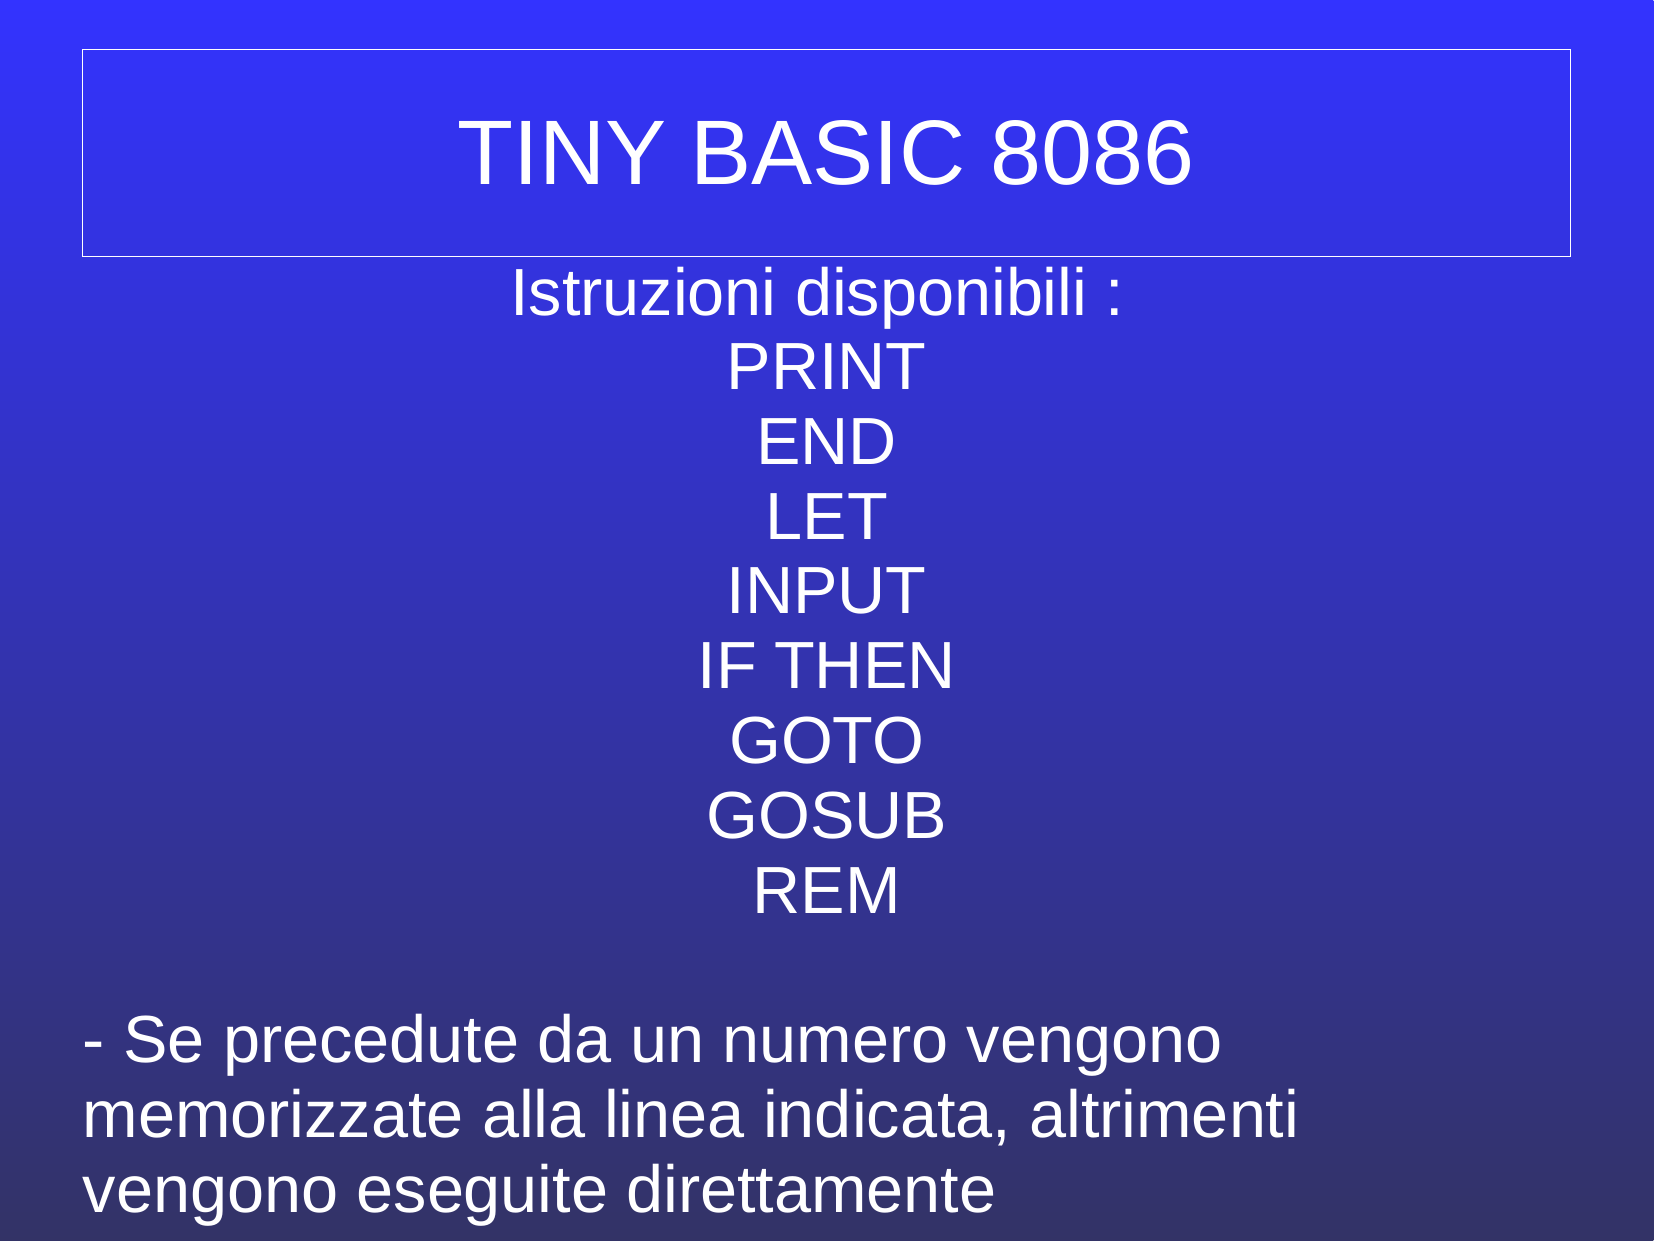

# TINY BASIC 8086
Istruzioni disponibili :
PRINT
END
LET
INPUT
IF THEN
GOTO
GOSUB
REM
- Se precedute da un numero vengono memorizzate alla linea indicata, altrimenti vengono eseguite direttamente